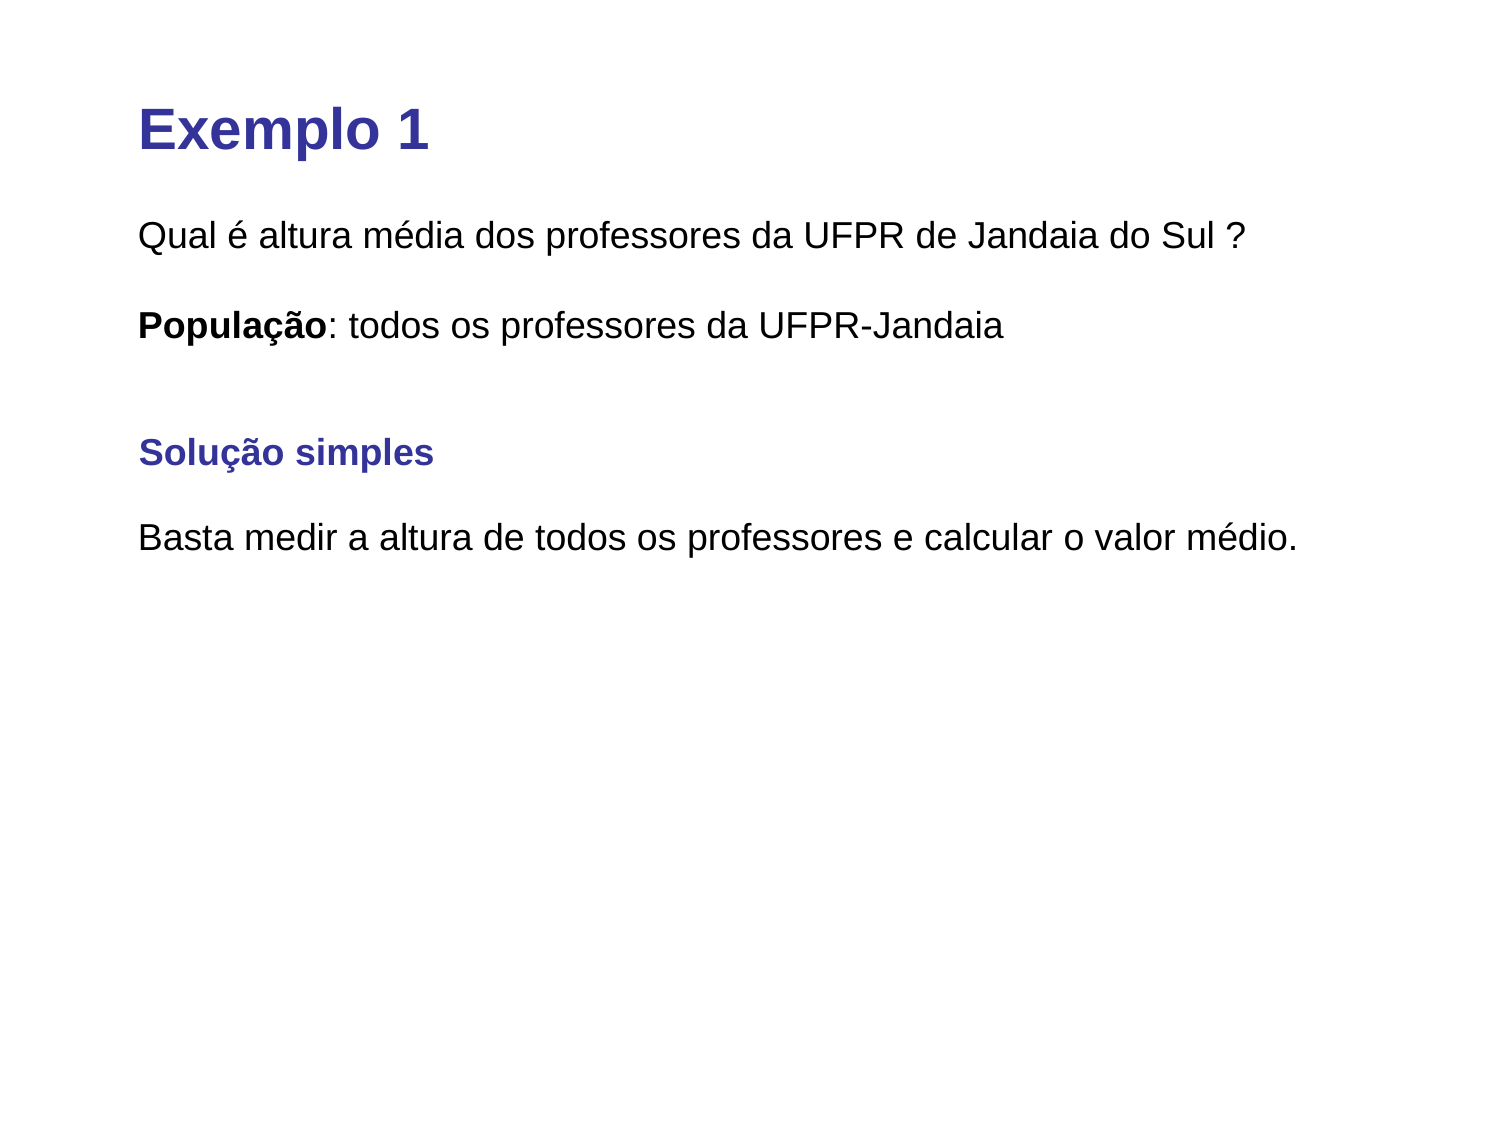

Exemplo 1
Qual é altura média dos professores da UFPR de Jandaia do Sul ?
População: todos os professores da UFPR-Jandaia
Solução simples
Basta medir a altura de todos os professores e calcular o valor médio.